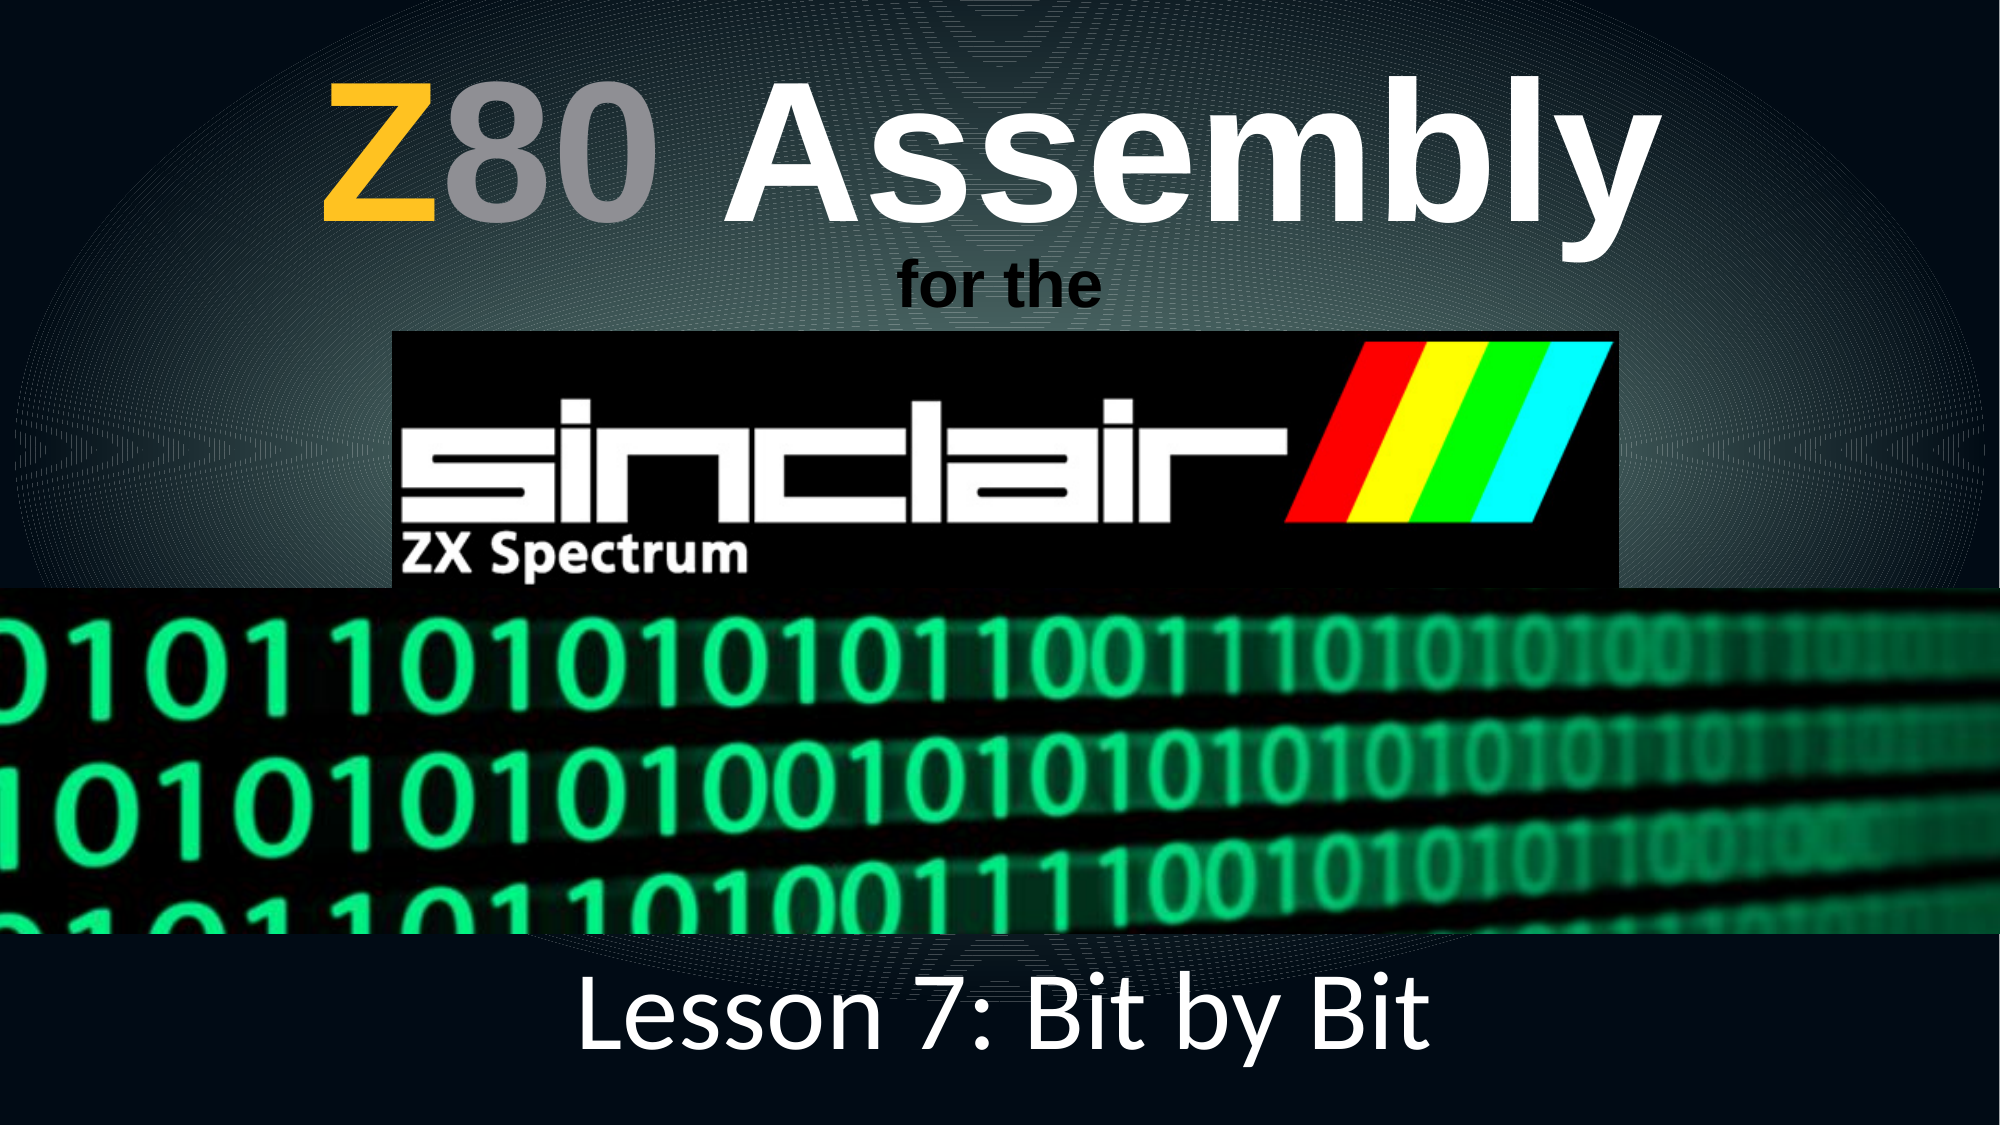

Z80 Assembly
for the
# Lesson 7: Bit by Bit